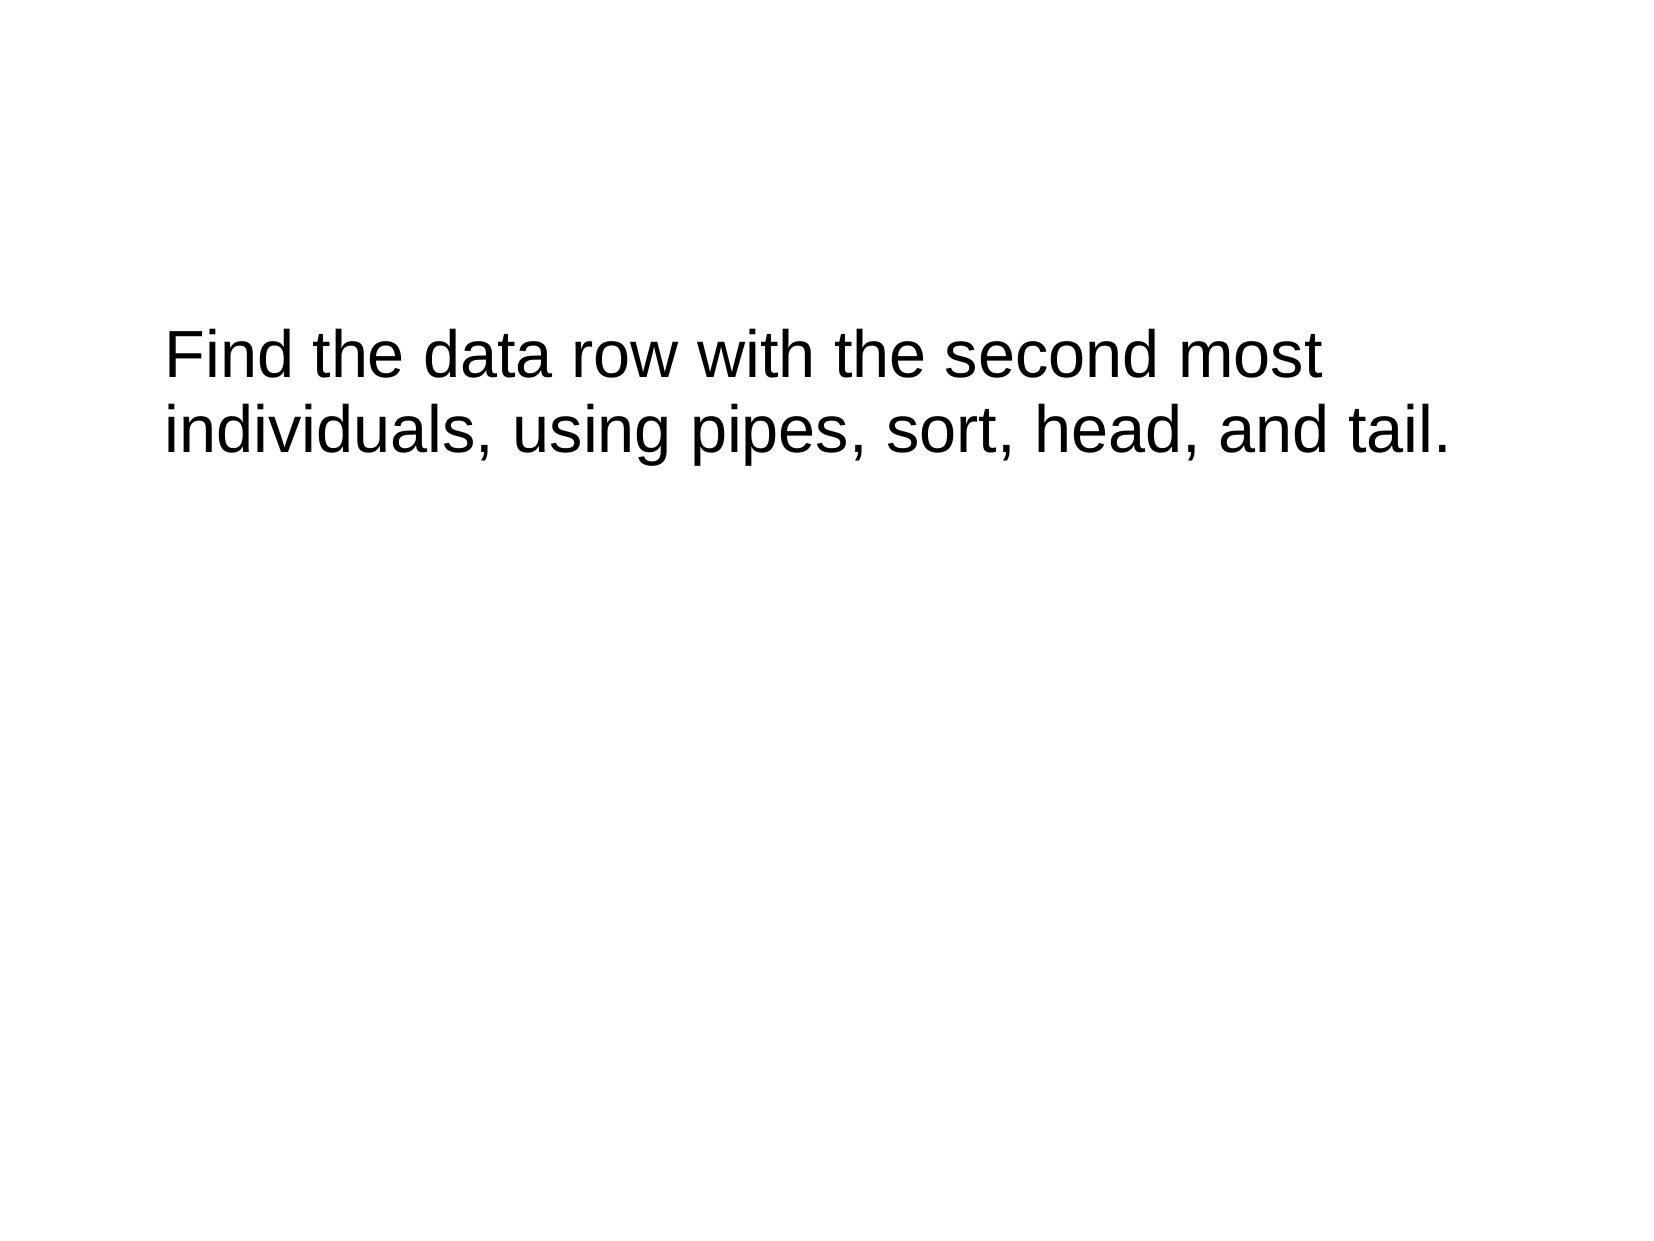

Find the data row with the second most individuals, using pipes, sort, head, and tail.